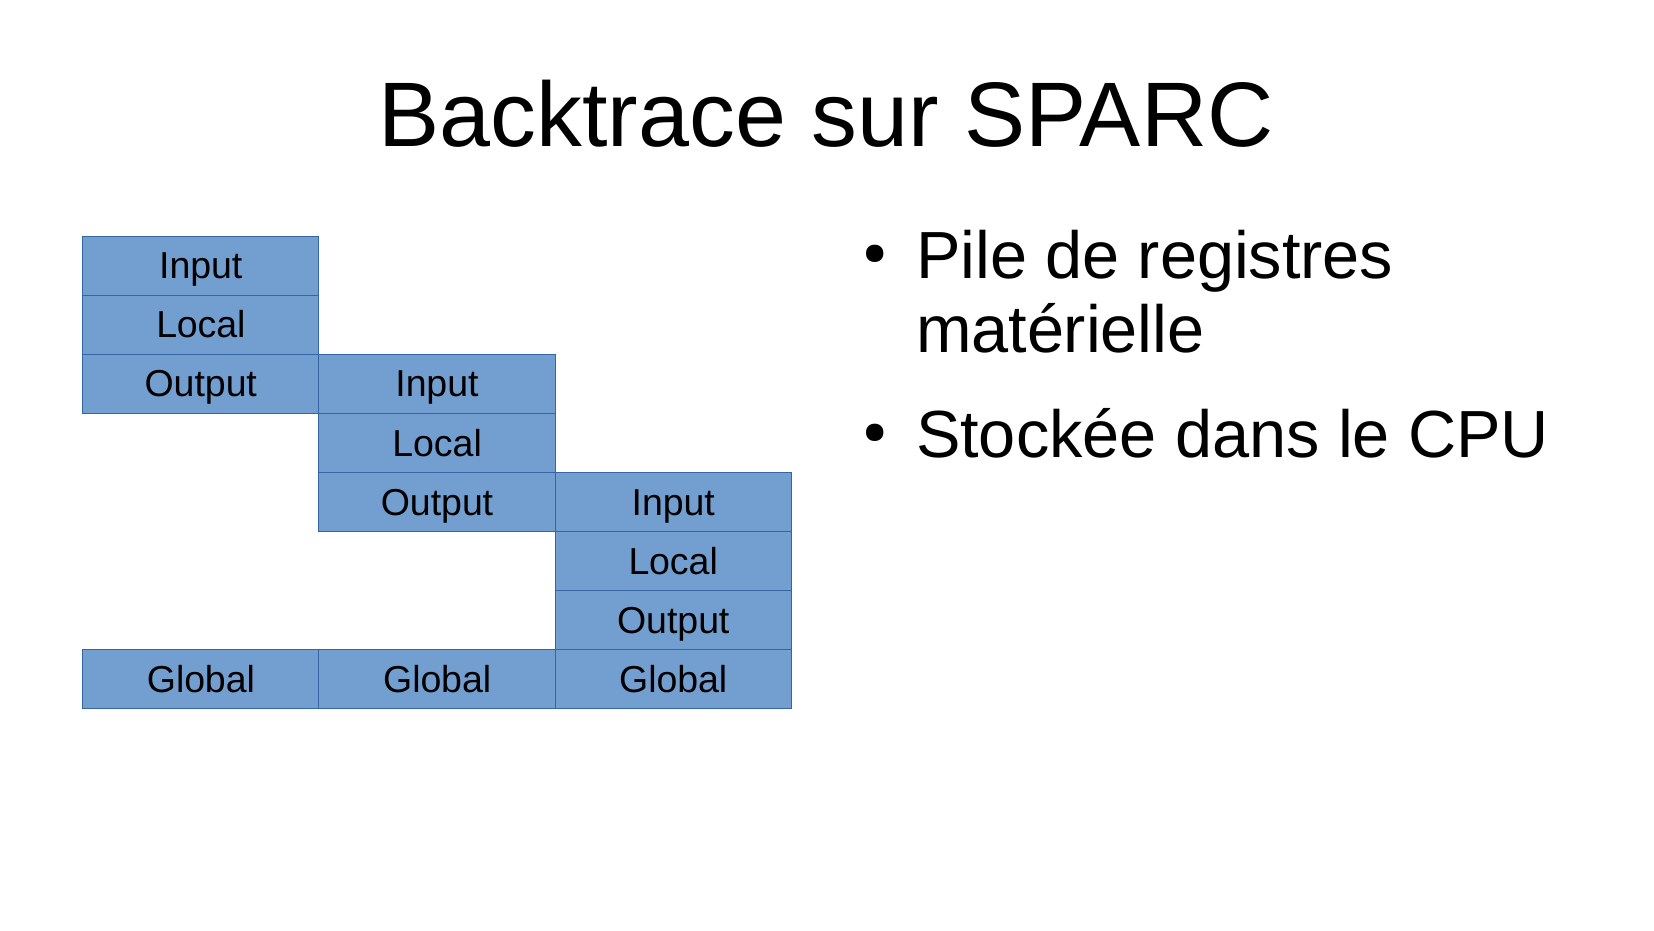

# Backtrace sur SPARC
Pile de registres matérielle
Stockée dans le CPU
Input
Local
Output
Input
Local
Output
Input
Local
Output
Global
Global
Global